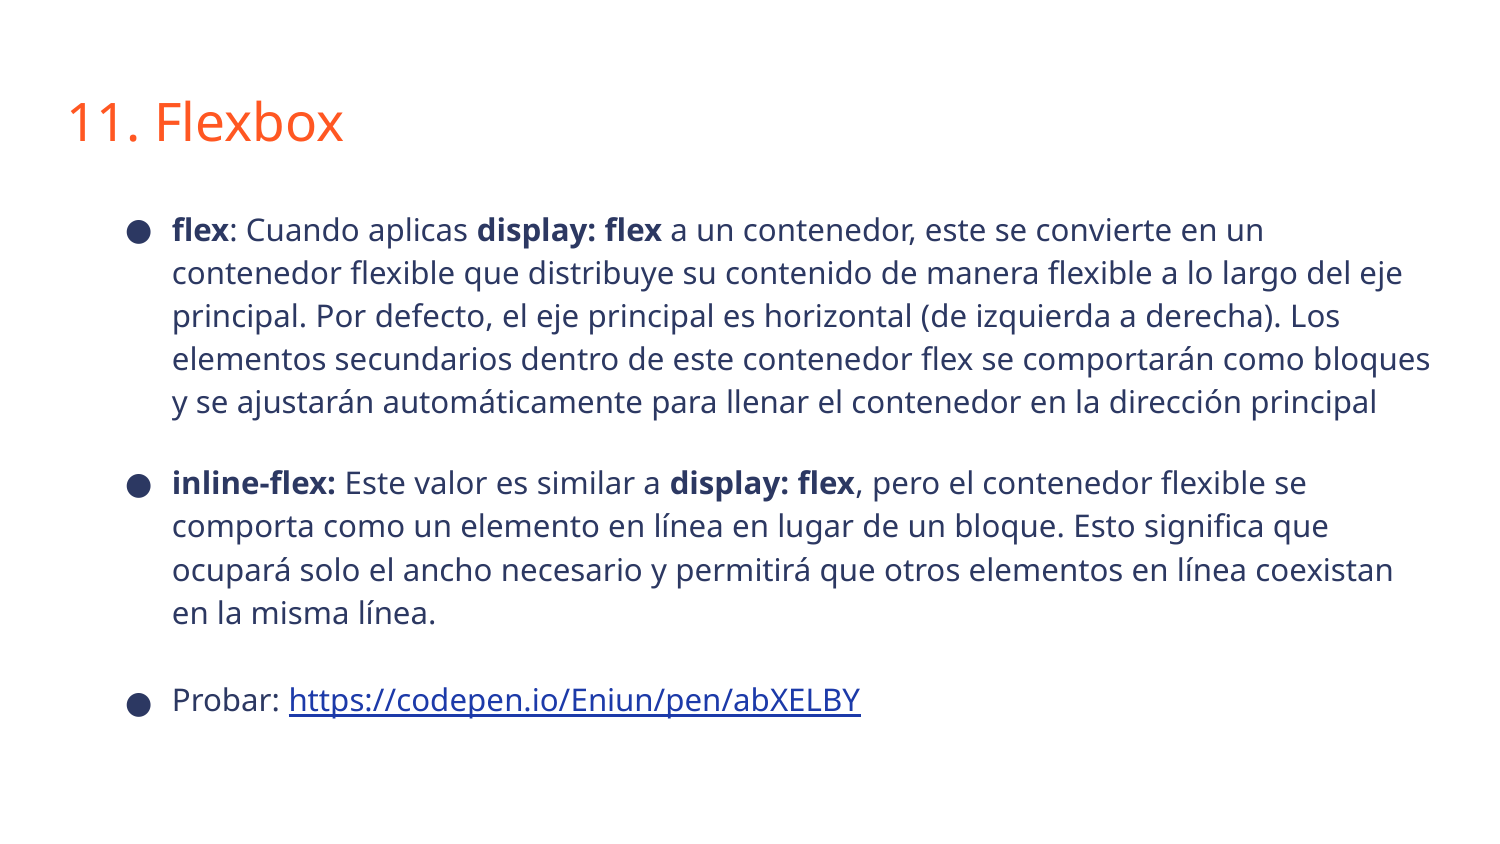

# 11. Flexbox
flex: Cuando aplicas display: flex a un contenedor, este se convierte en un contenedor flexible que distribuye su contenido de manera flexible a lo largo del eje principal. Por defecto, el eje principal es horizontal (de izquierda a derecha). Los elementos secundarios dentro de este contenedor flex se comportarán como bloques y se ajustarán automáticamente para llenar el contenedor en la dirección principal
inline-flex: Este valor es similar a display: flex, pero el contenedor flexible se comporta como un elemento en línea en lugar de un bloque. Esto significa que ocupará solo el ancho necesario y permitirá que otros elementos en línea coexistan en la misma línea.
Probar: https://codepen.io/Eniun/pen/abXELBY